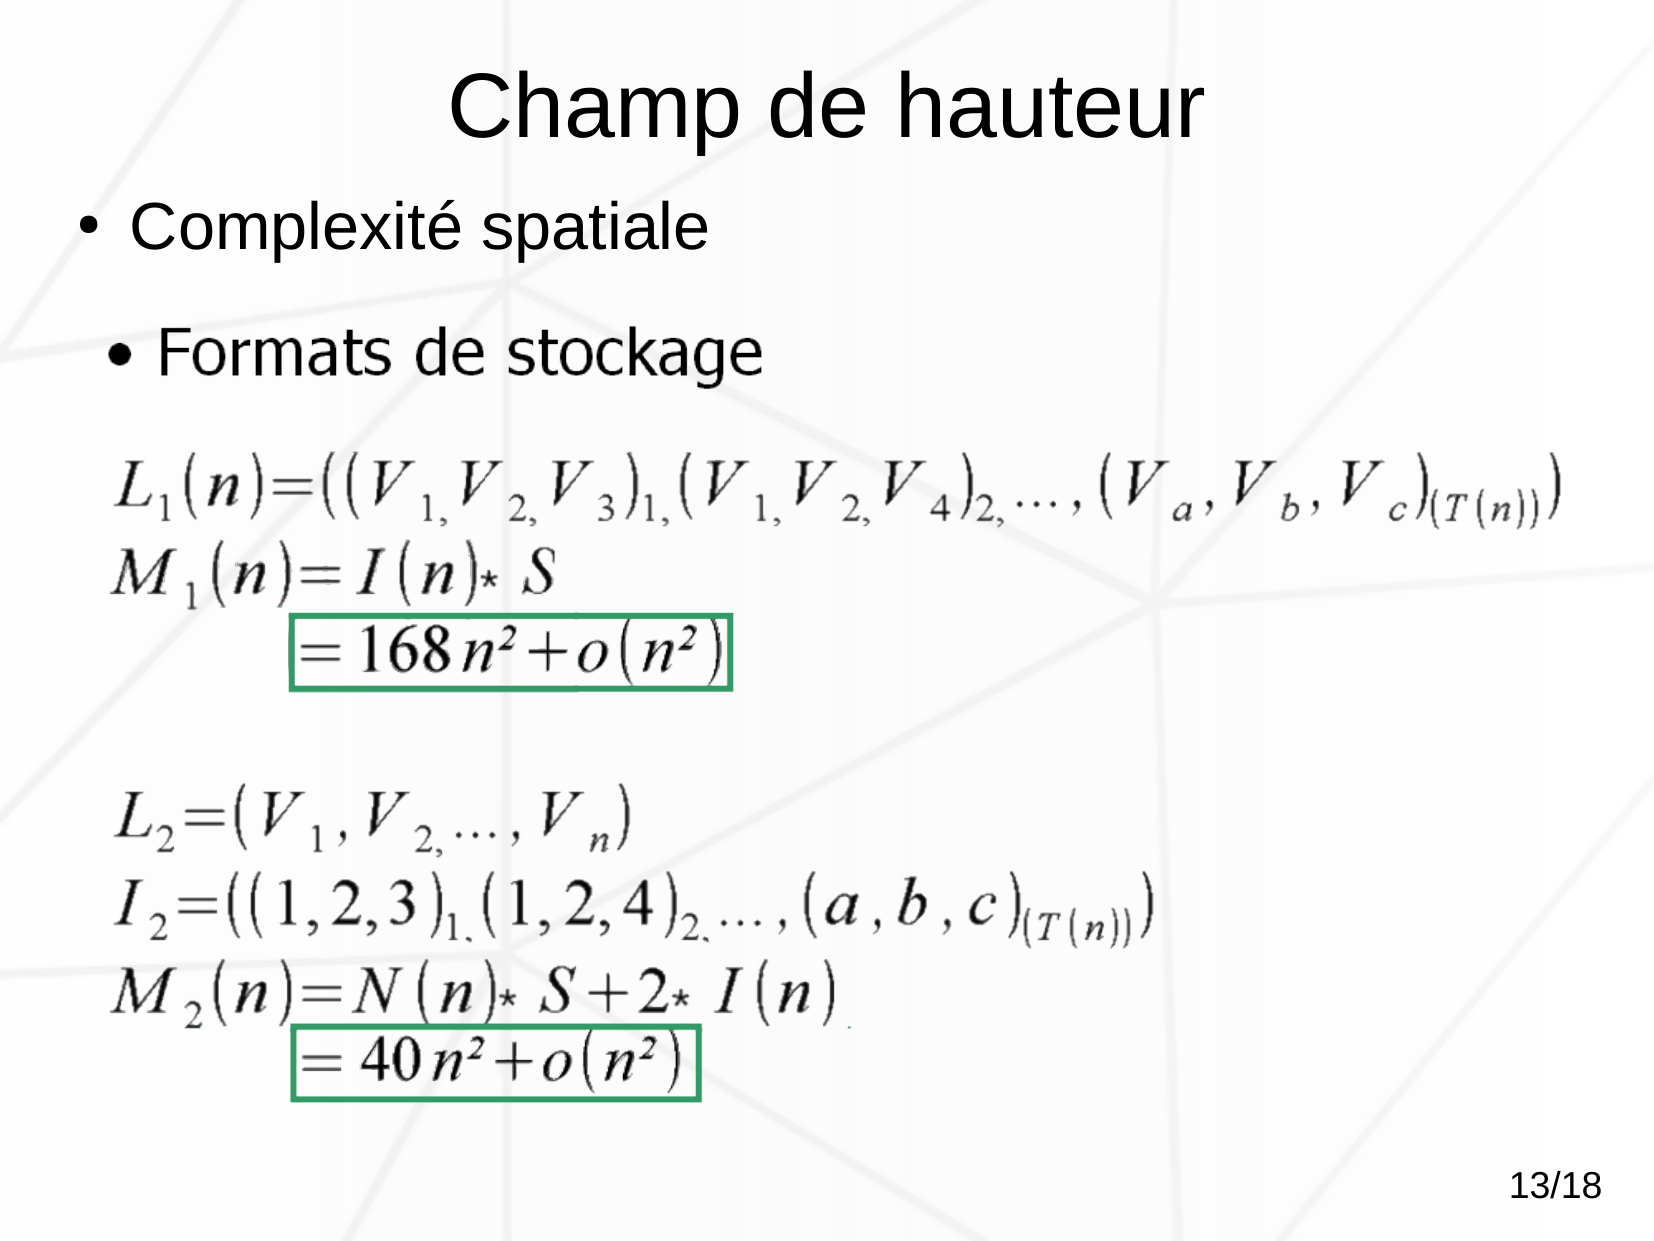

# Champ de hauteur
Complexité spatiale
13/18